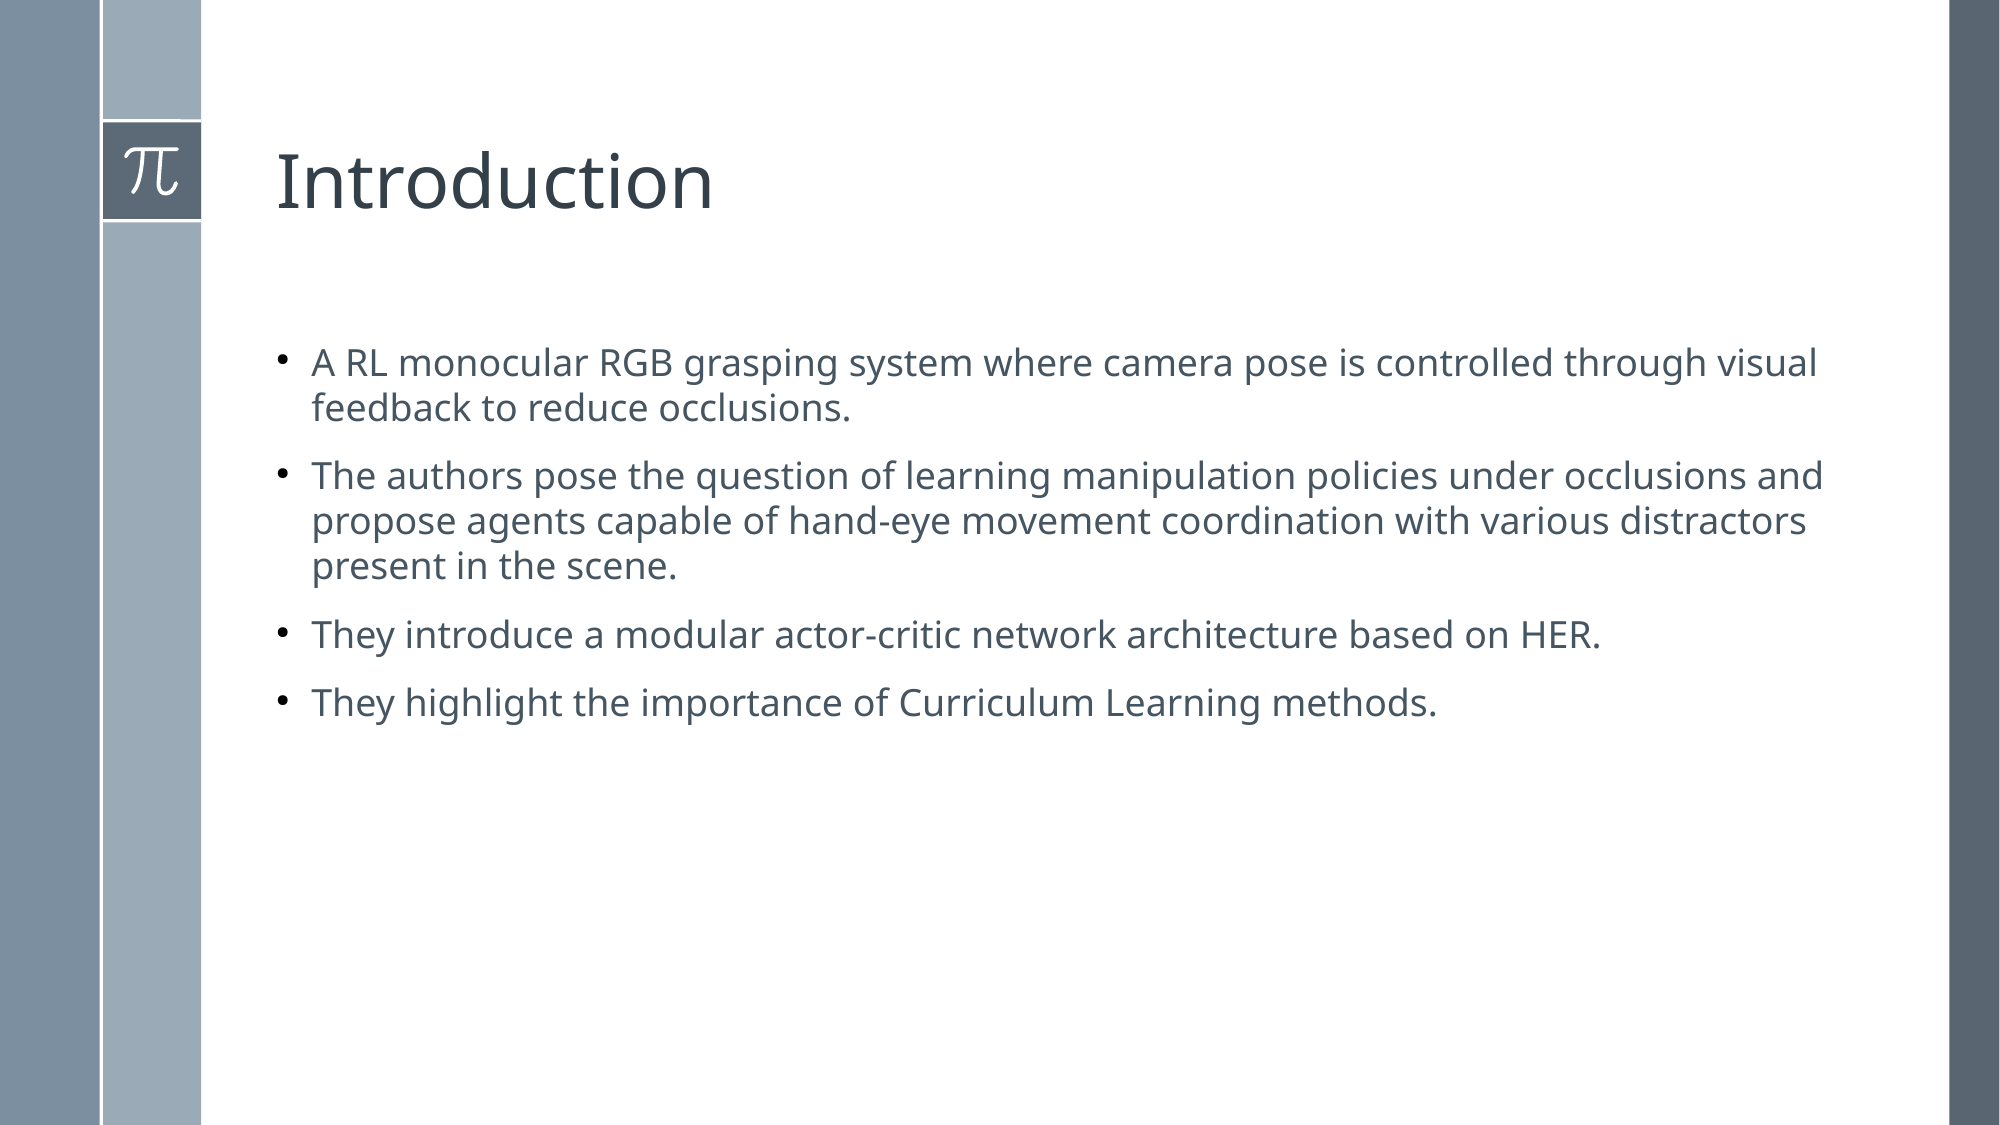

Introduction
A RL monocular RGB grasping system where camera pose is controlled through visual feedback to reduce occlusions.
The authors pose the question of learning manipulation policies under occlusions and propose agents capable of hand-eye movement coordination with various distractors present in the scene.
They introduce a modular actor-critic network architecture based on HER.
They highlight the importance of Curriculum Learning methods.